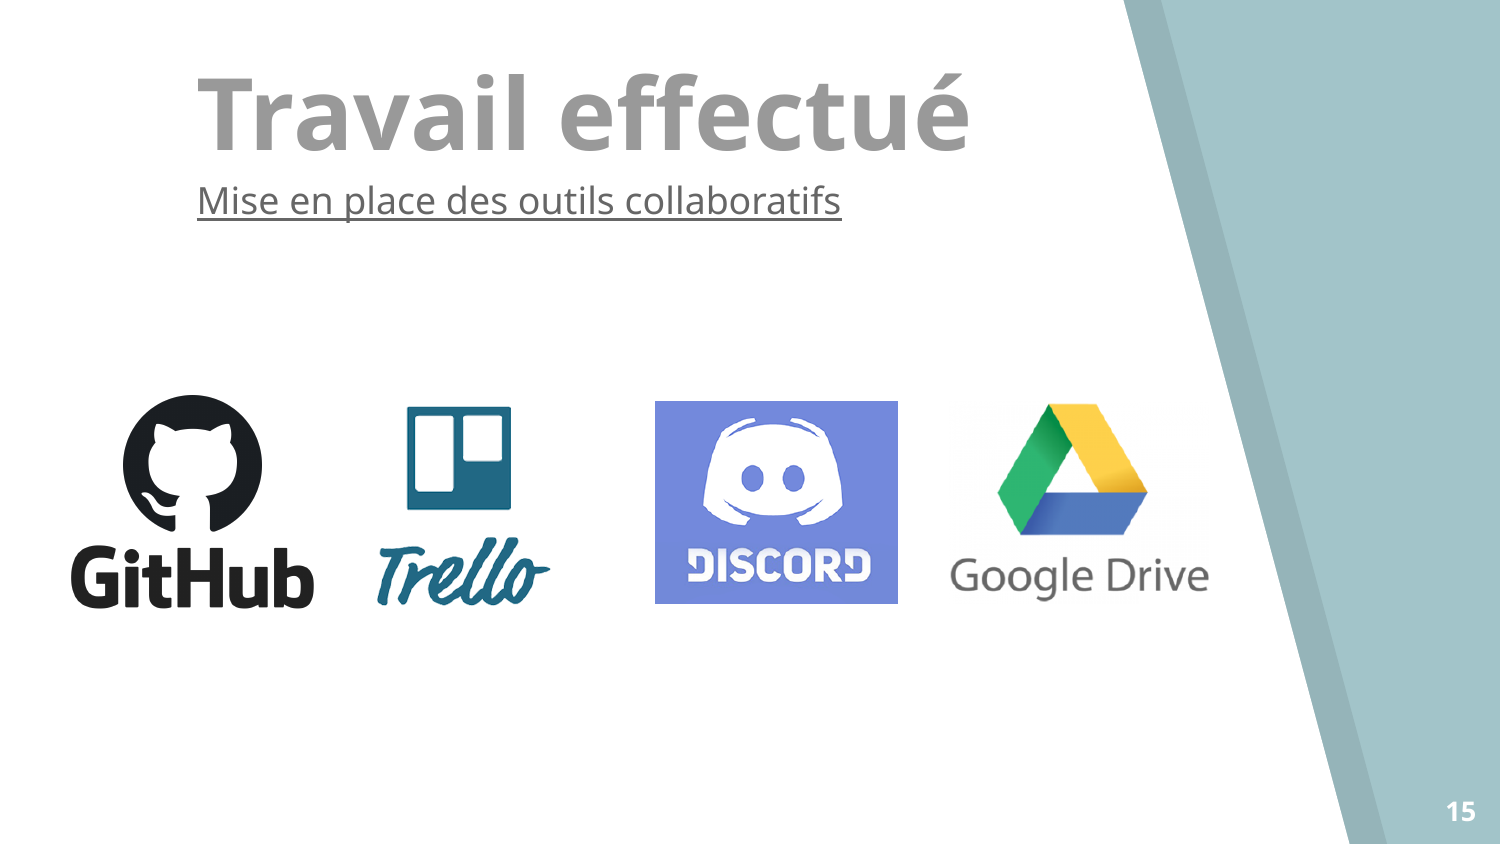

# Travail effectué
Mise en place des outils collaboratifs
15